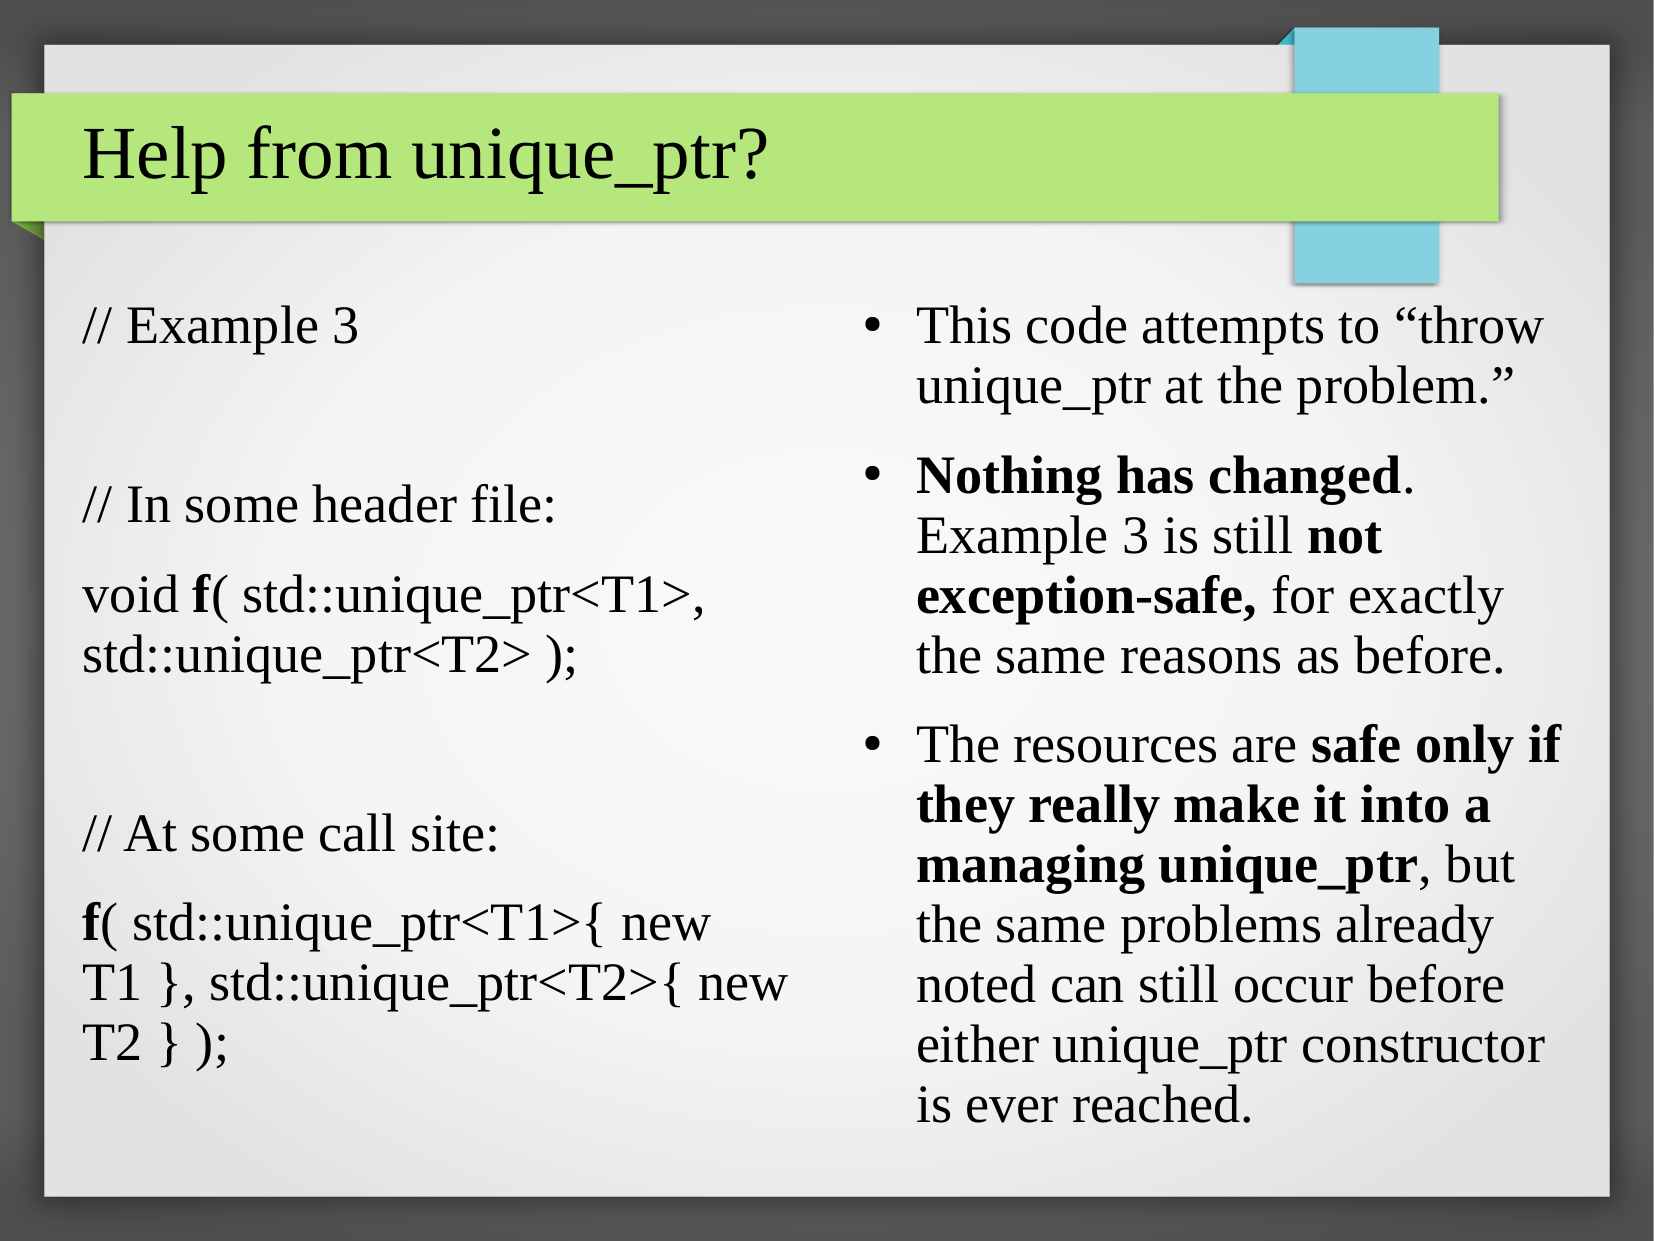

# Help from unique_ptr?
// Example 3
// In some header file:
void f( std::unique_ptr<T1>, std::unique_ptr<T2> );
// At some call site:
f( std::unique_ptr<T1>{ new T1 }, std::unique_ptr<T2>{ new T2 } );
This code attempts to “throw unique_ptr at the problem.”
Nothing has changed. Example 3 is still not exception-safe, for exactly the same reasons as before.
The resources are safe only if they really make it into a managing unique_ptr, but the same problems already noted can still occur before either unique_ptr constructor is ever reached.